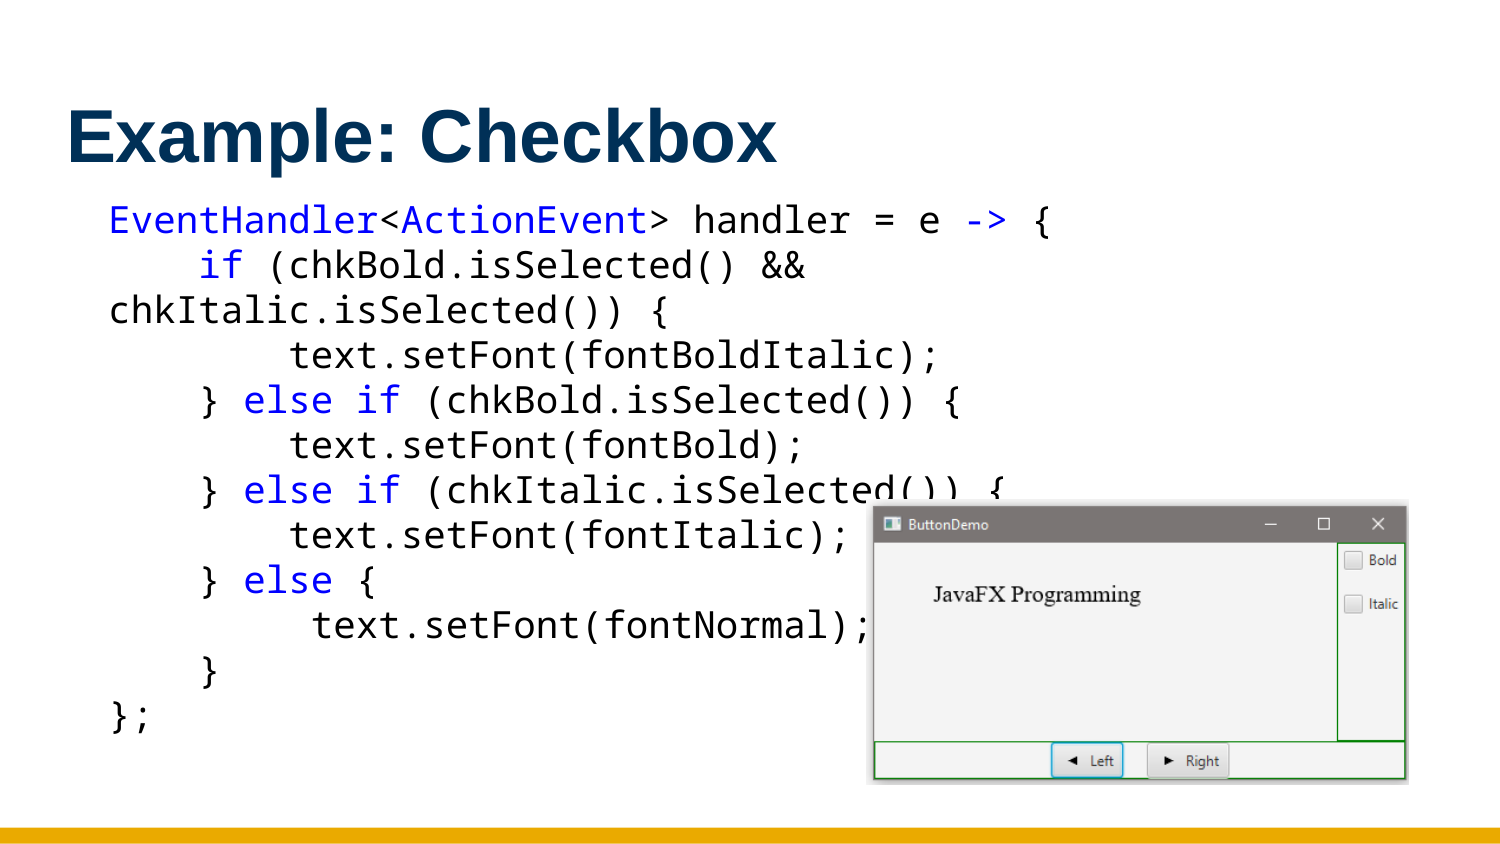

Example: Checkbox
EventHandler<ActionEvent> handler = e -> {
 if (chkBold.isSelected() && chkItalic.isSelected()) {
 text.setFont(fontBoldItalic);
 } else if (chkBold.isSelected()) {
 text.setFont(fontBold);
 } else if (chkItalic.isSelected()) {
 text.setFont(fontItalic);
 } else {
 text.setFont(fontNormal);
 }
};